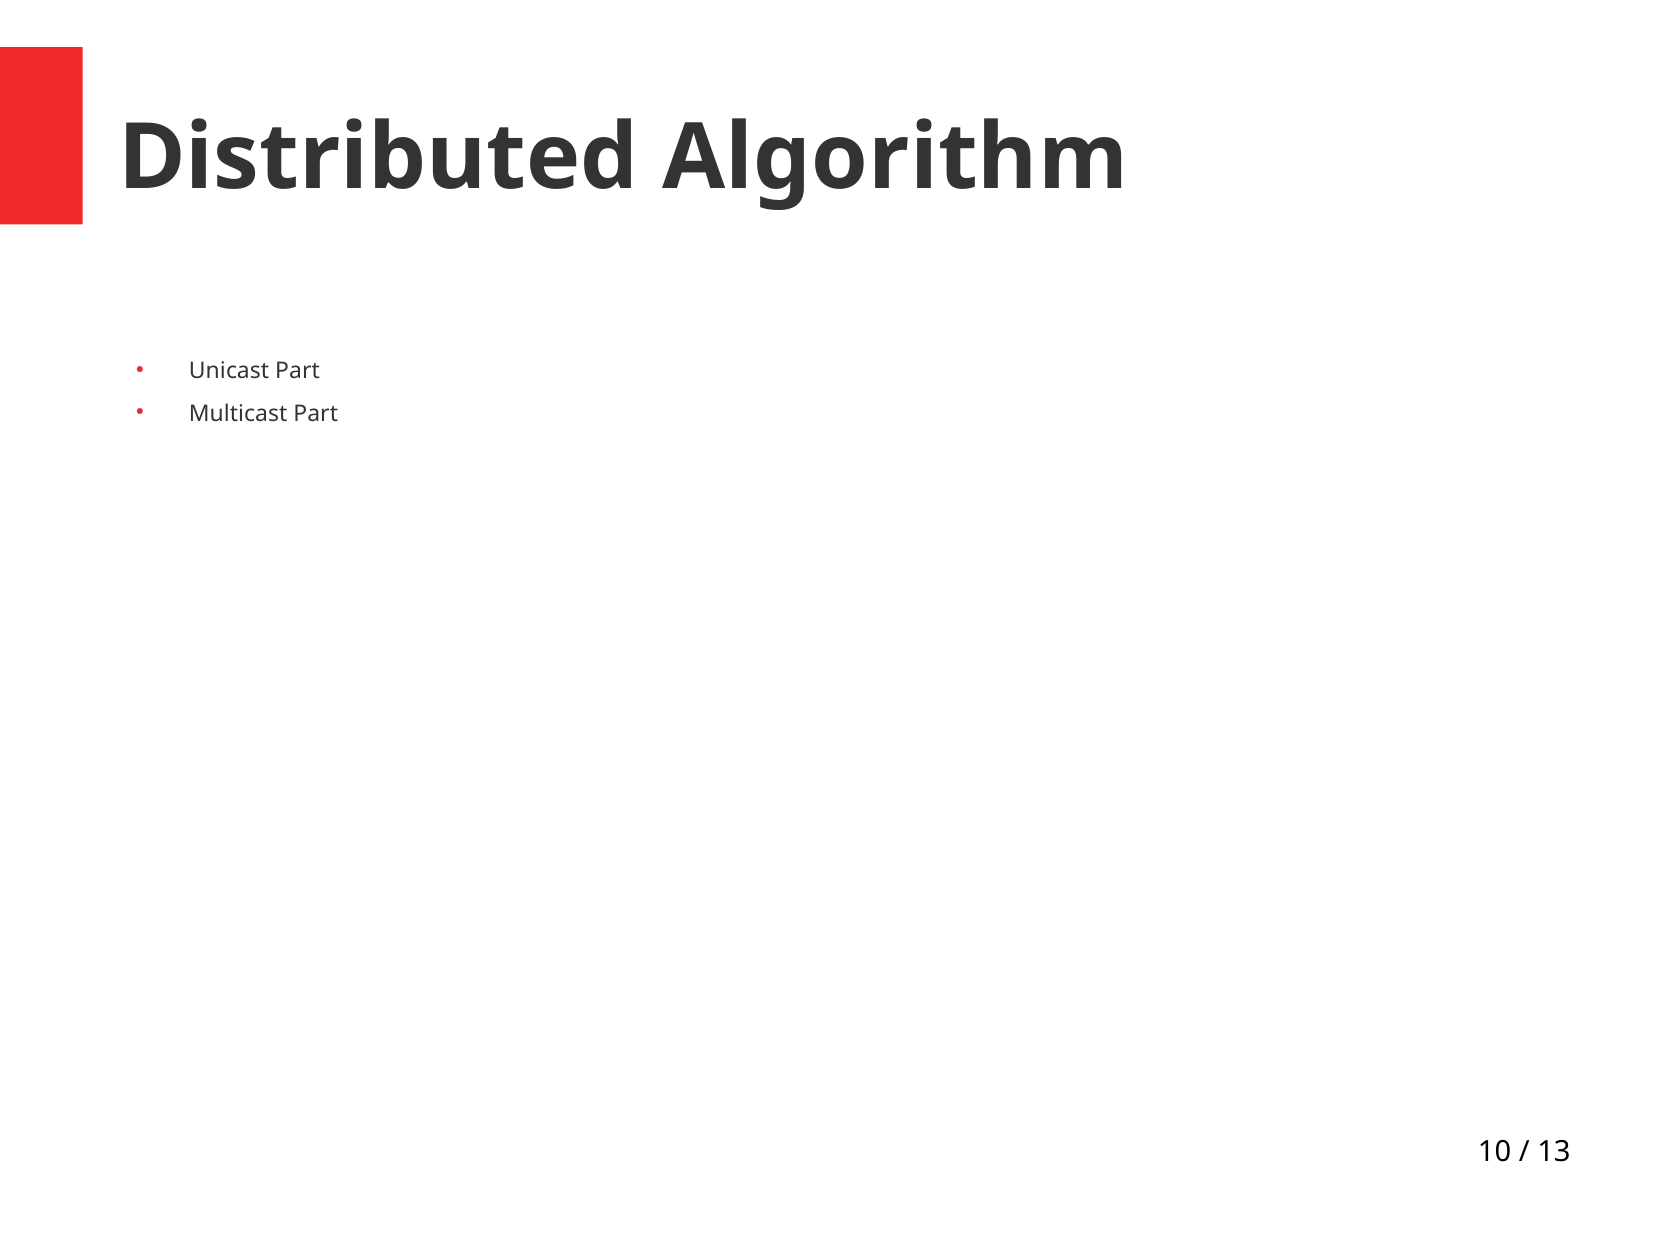

# Distributed Algorithm
Unicast Part
Multicast Part
10